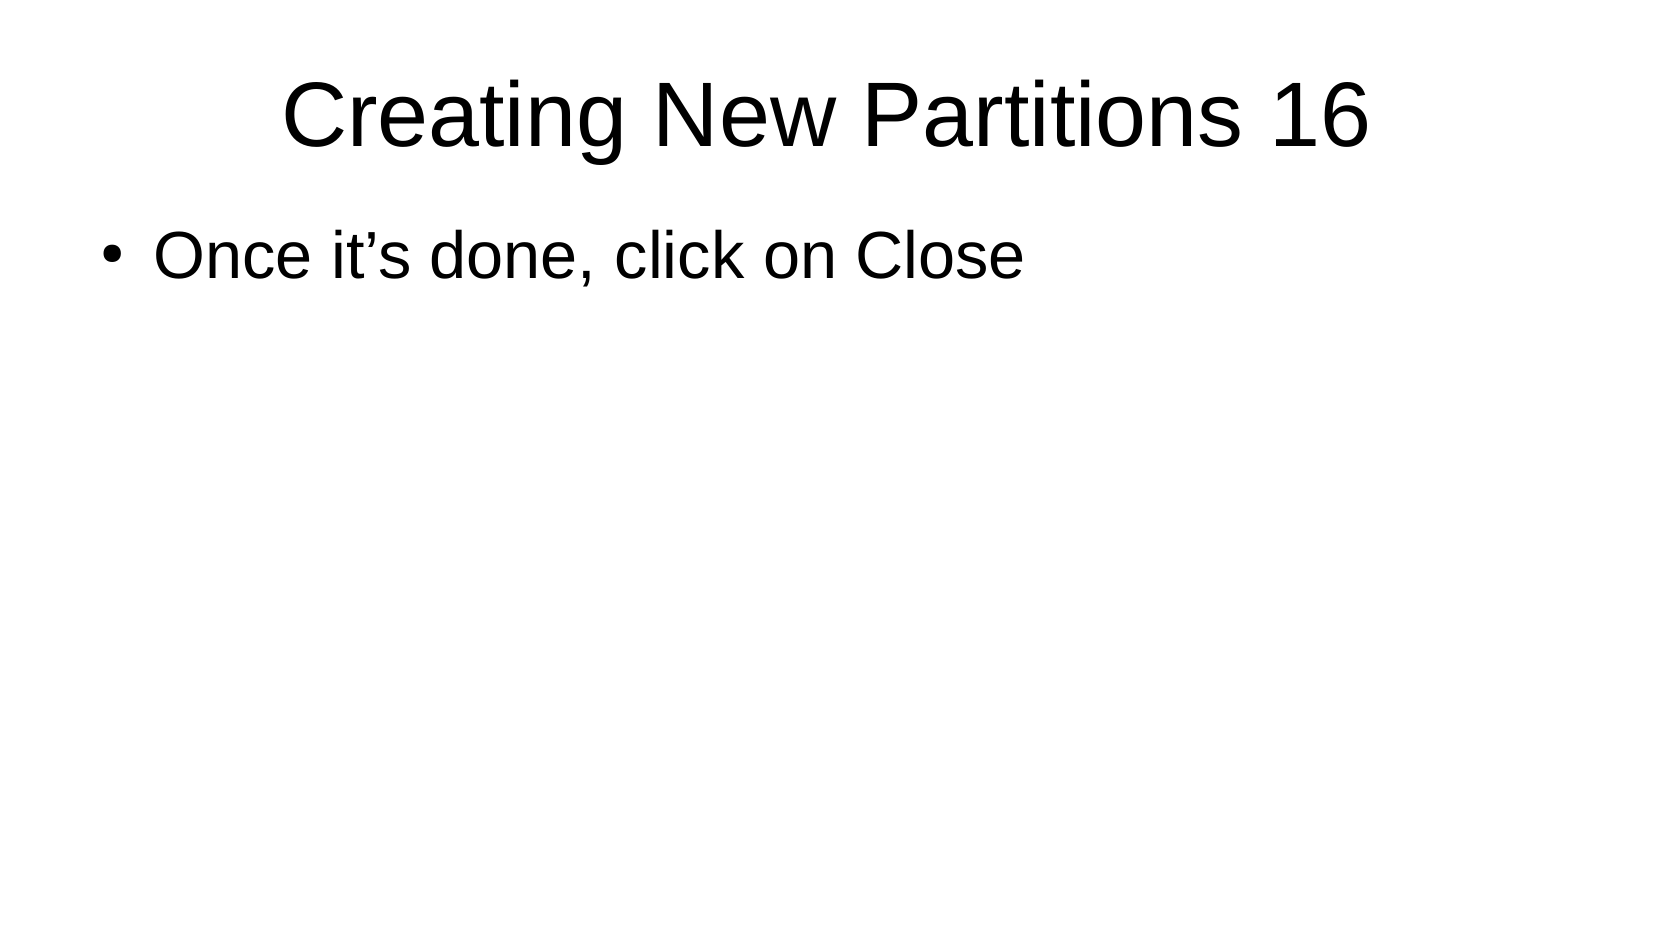

# Creating New Partitions 16
Once it’s done, click on Close